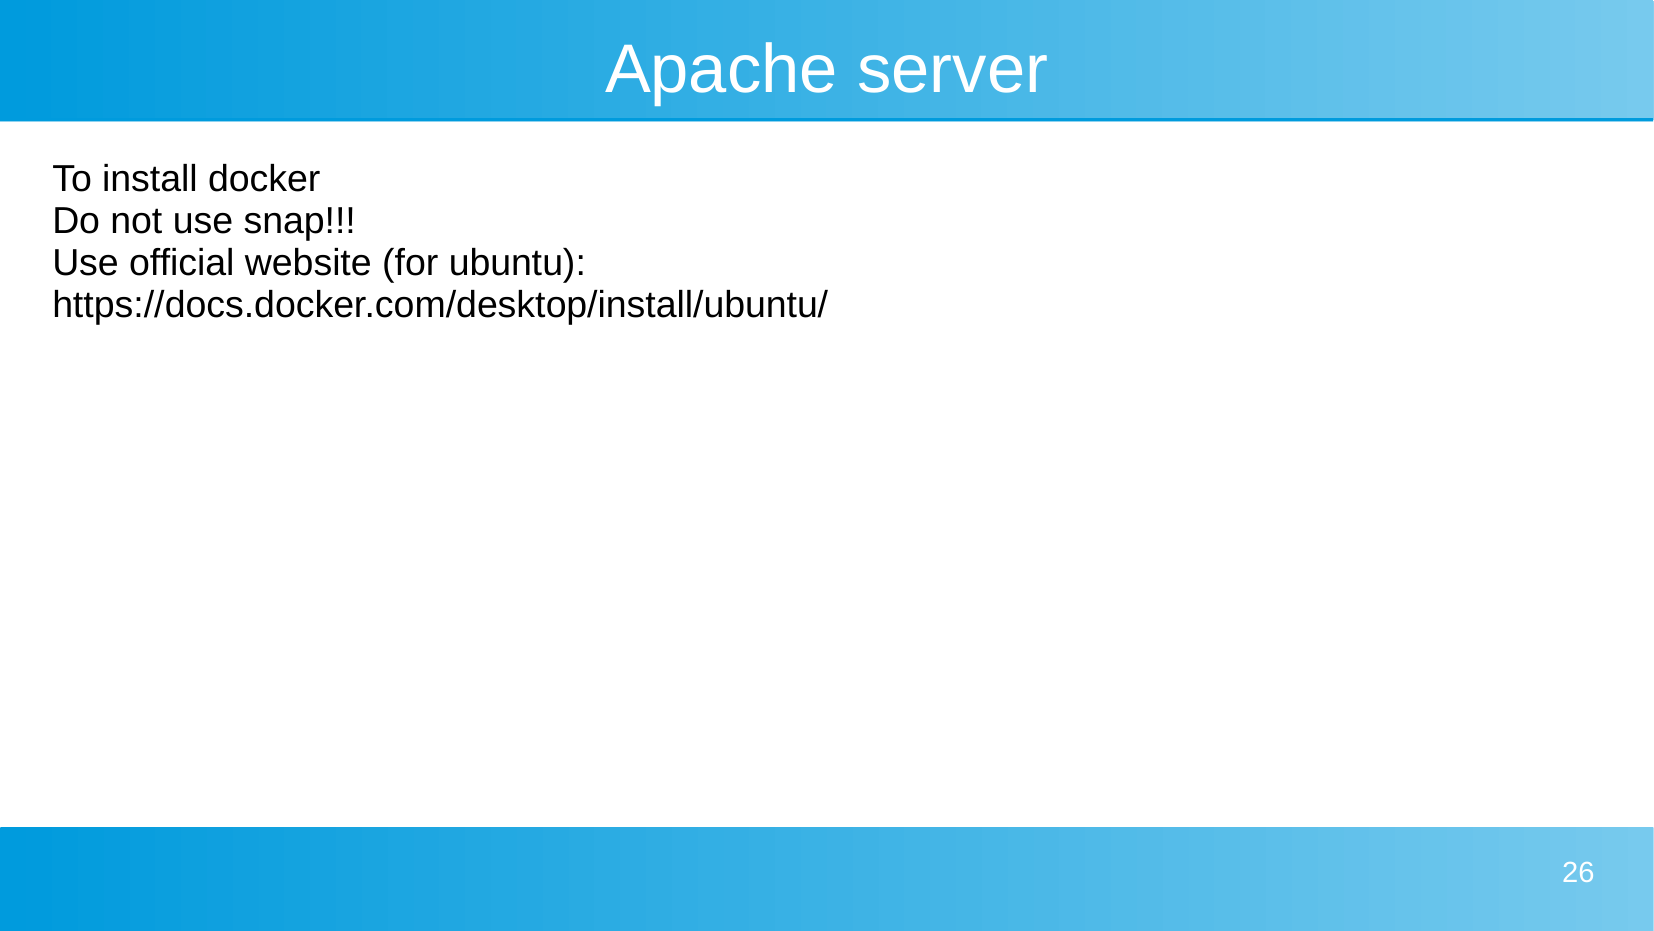

# Apache server
To install docker
Do not use snap!!!
Use official website (for ubuntu): https://docs.docker.com/desktop/install/ubuntu/
26